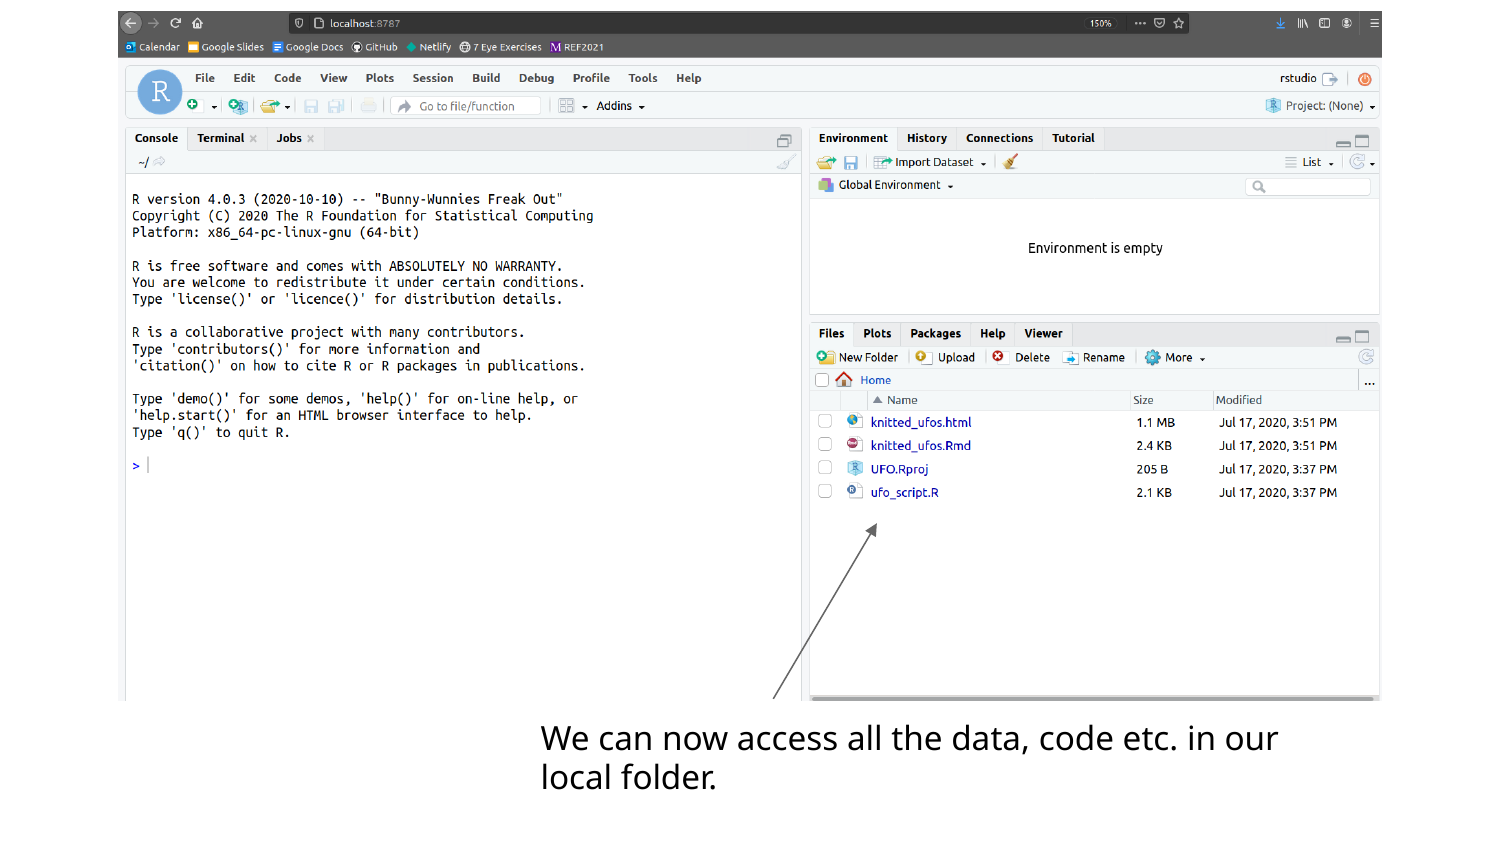

We can now access all the data, code etc. in our local folder.